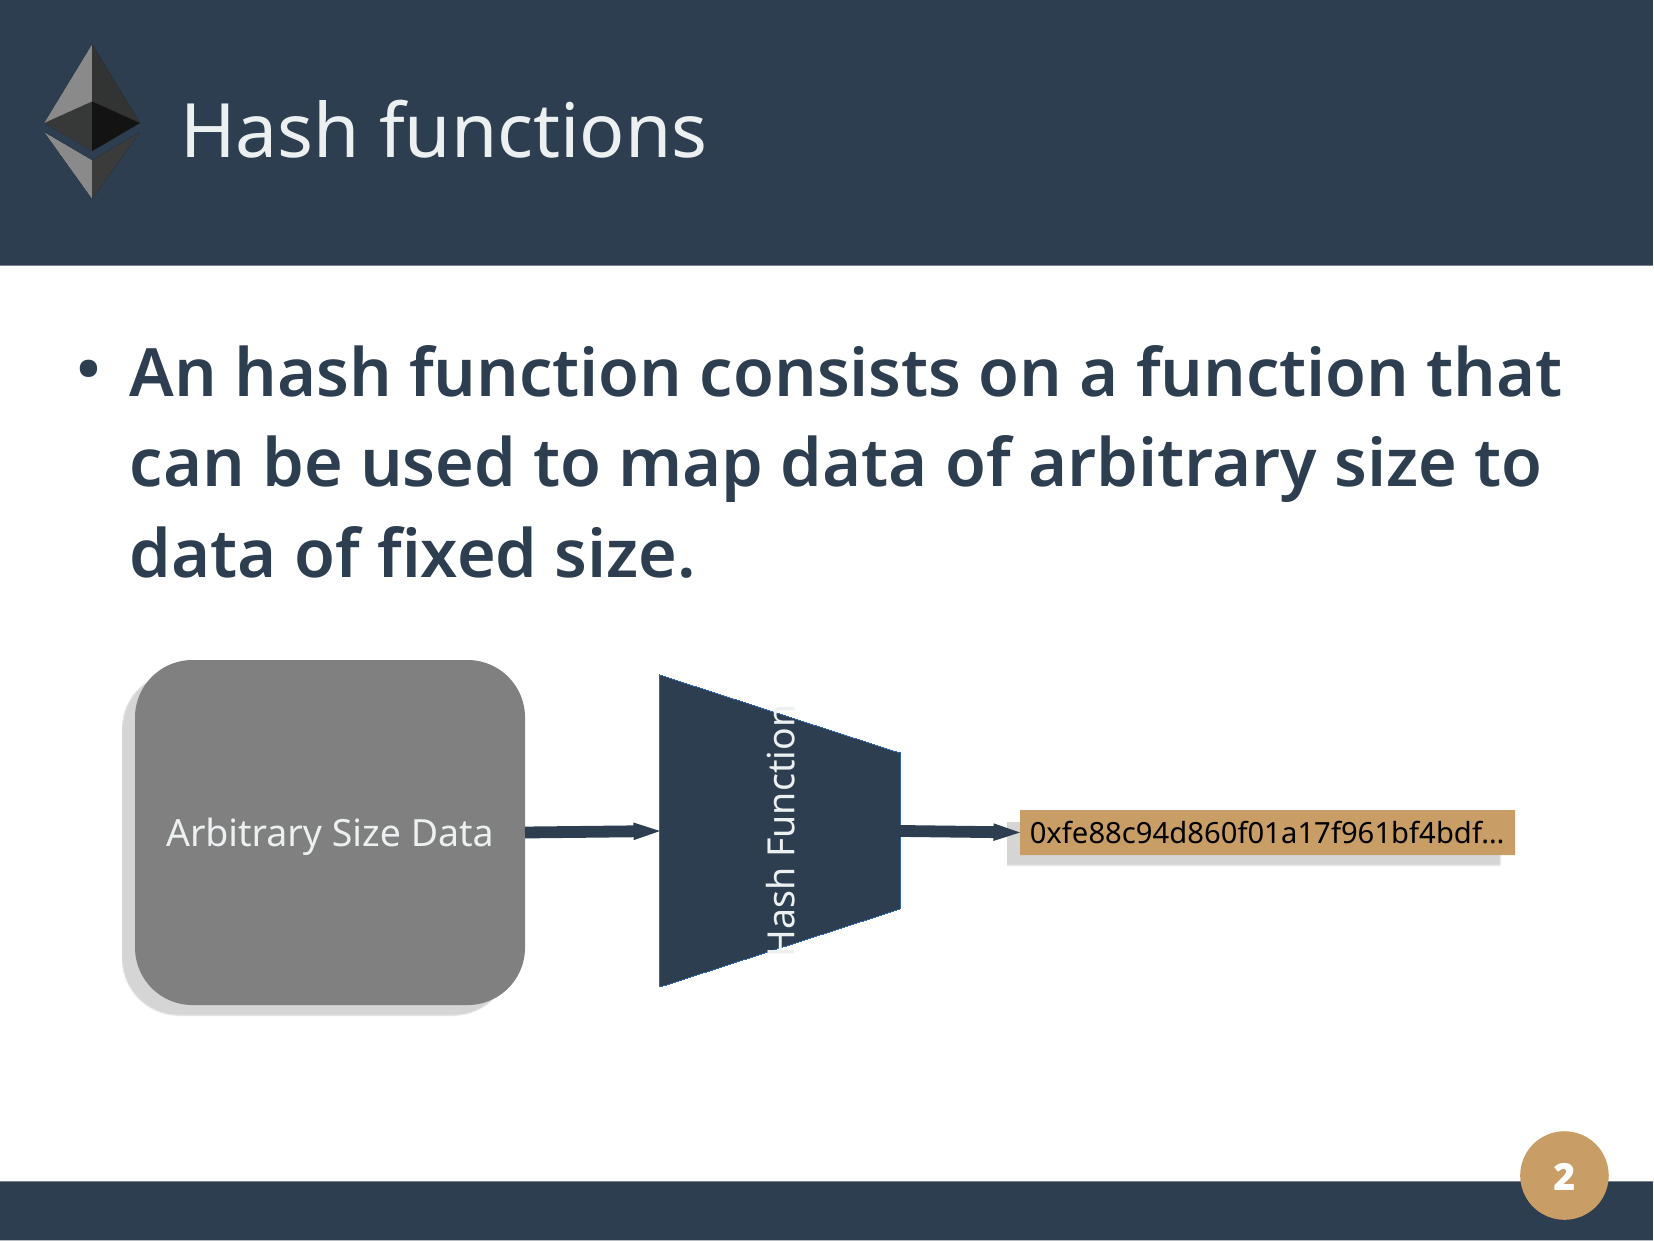

# Hash functions
An hash function consists on a function that can be used to map data of arbitrary size to data of fixed size.
Arbitrary Size Data
Hash Function
0xfe88c94d860f01a17f961bf4bdf…
2